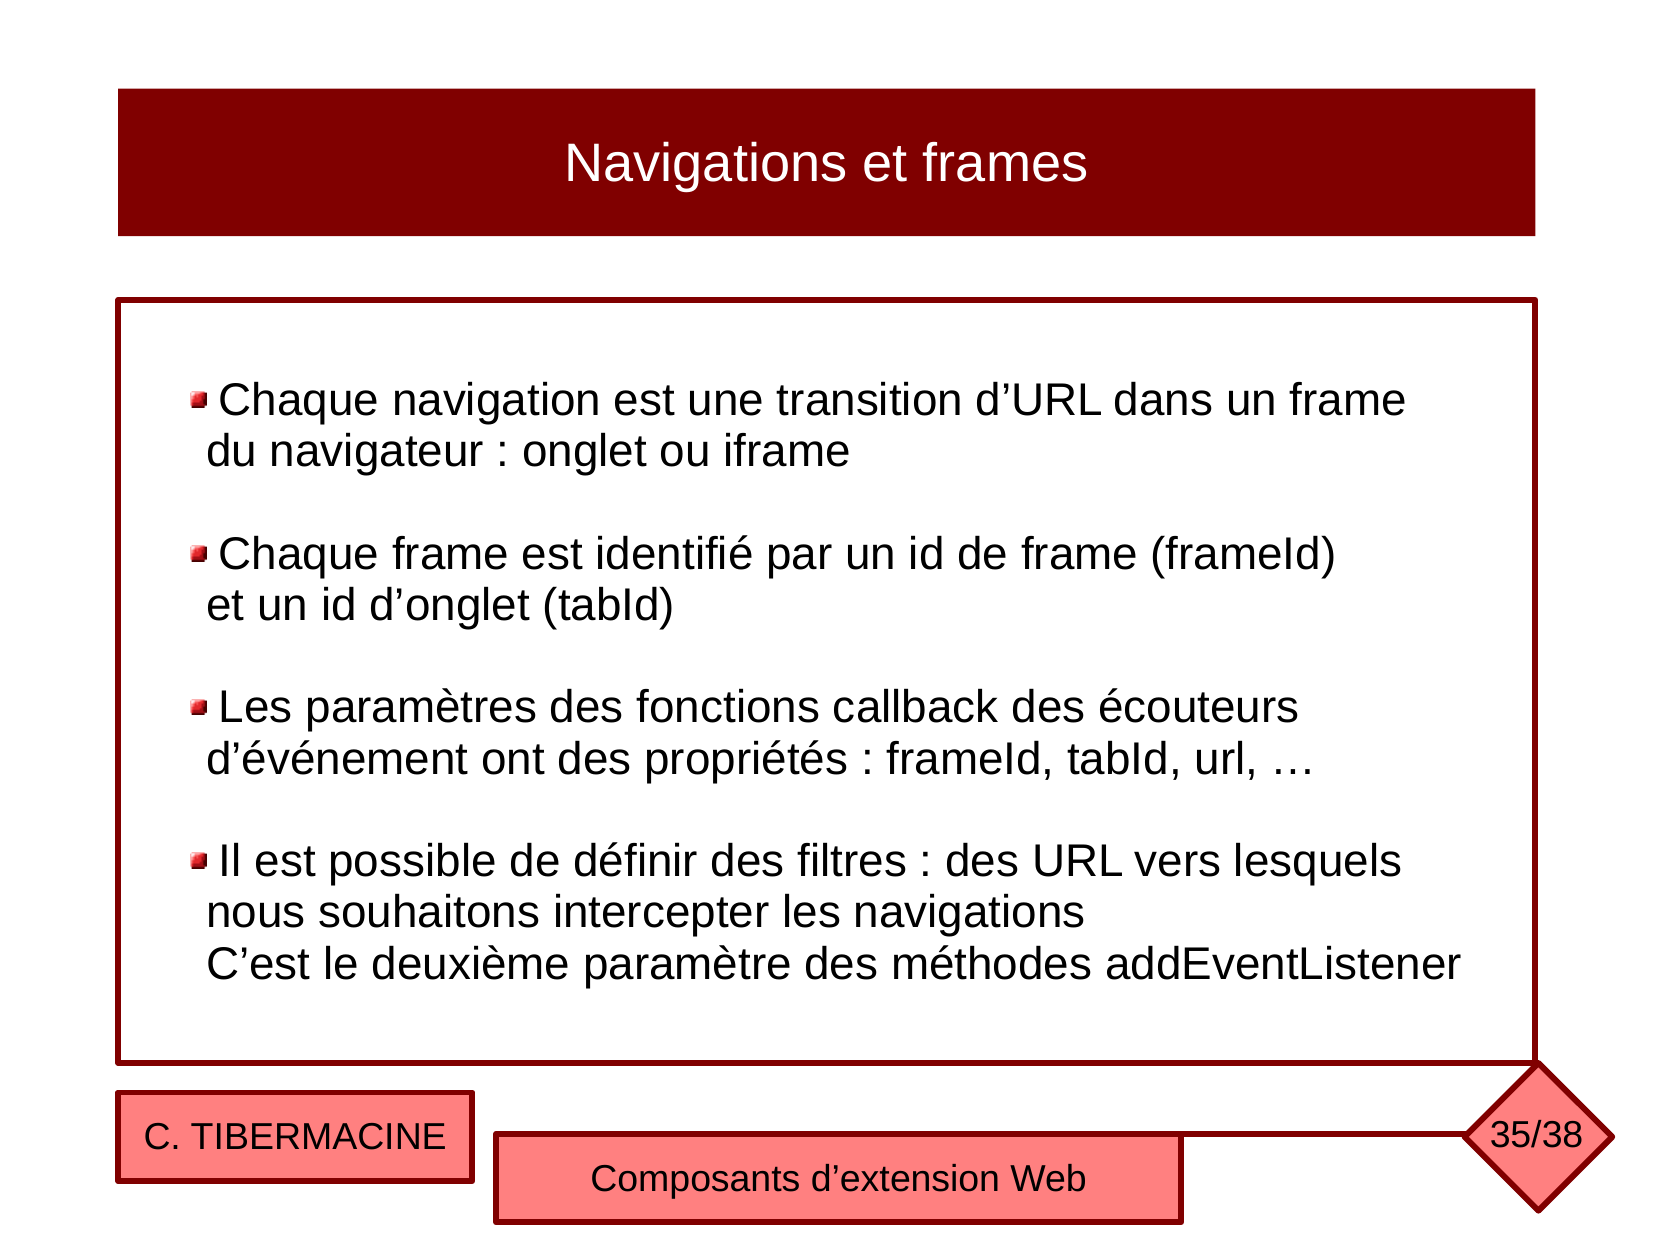

Navigations et frames
 Chaque navigation est une transition d’URL dans un frame
du navigateur : onglet ou iframe
 Chaque frame est identifié par un id de frame (frameId)
et un id d’onglet (tabId)
 Les paramètres des fonctions callback des écouteurs
d’événement ont des propriétés : frameId, tabId, url, …
 Il est possible de définir des filtres : des URL vers lesquels
nous souhaitons intercepter les navigations
C’est le deuxième paramètre des méthodes addEventListener
C. TIBERMACINE
Composants d’extension Web